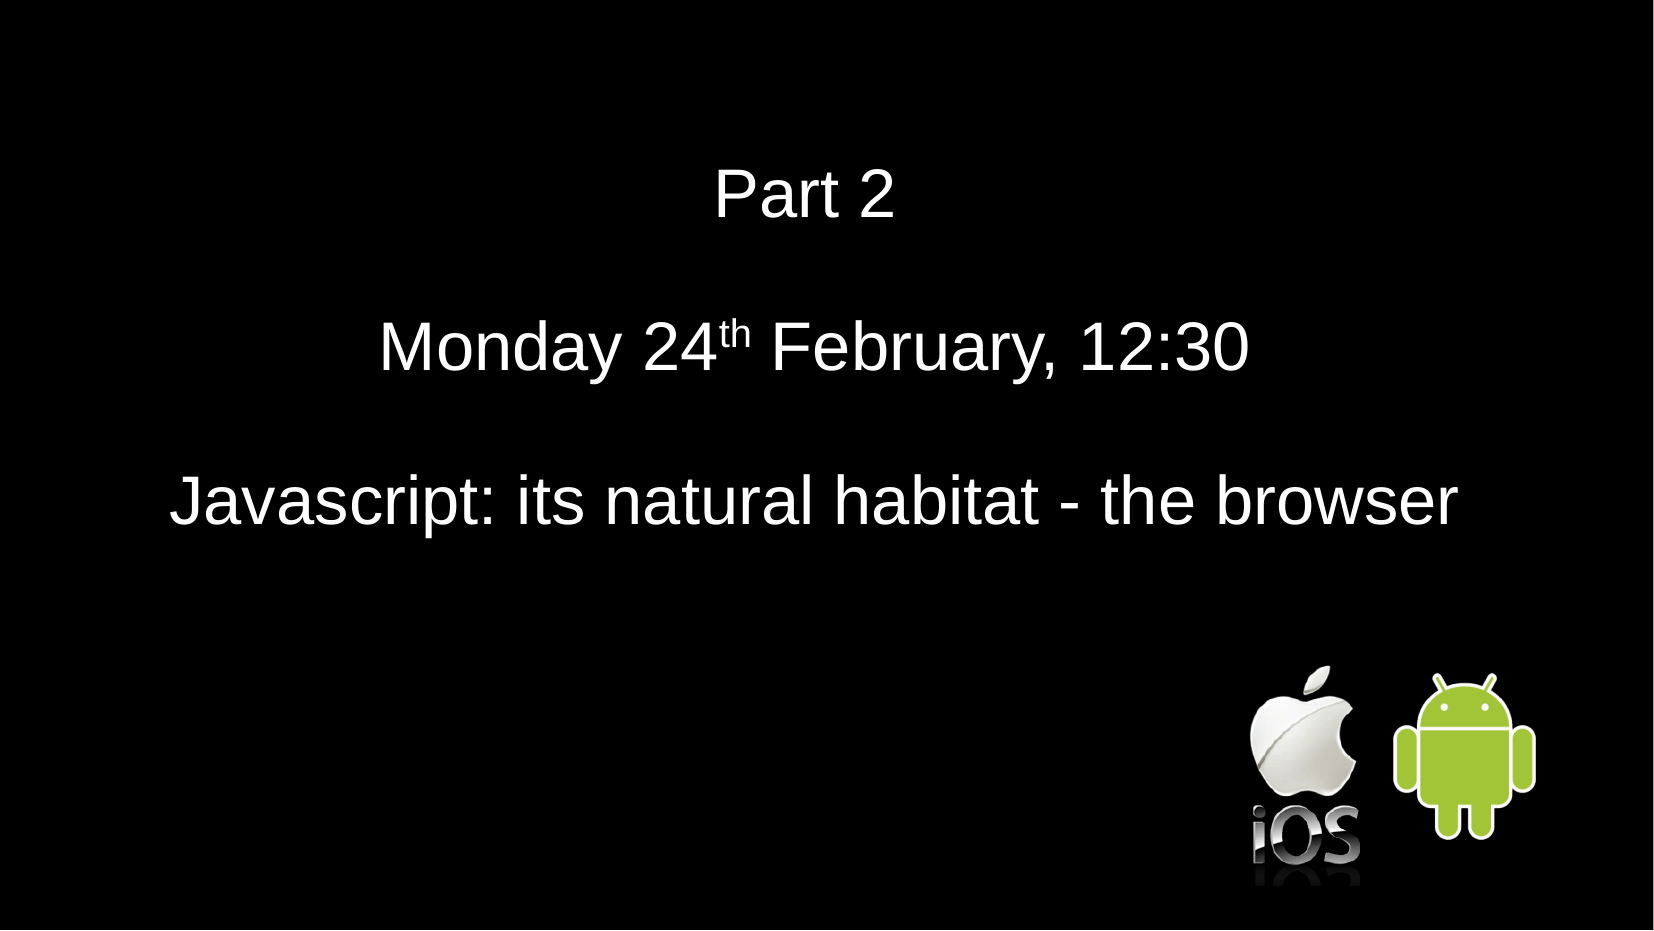

# Part 2 Monday 24th February, 12:30 Javascript: its natural habitat - the browser